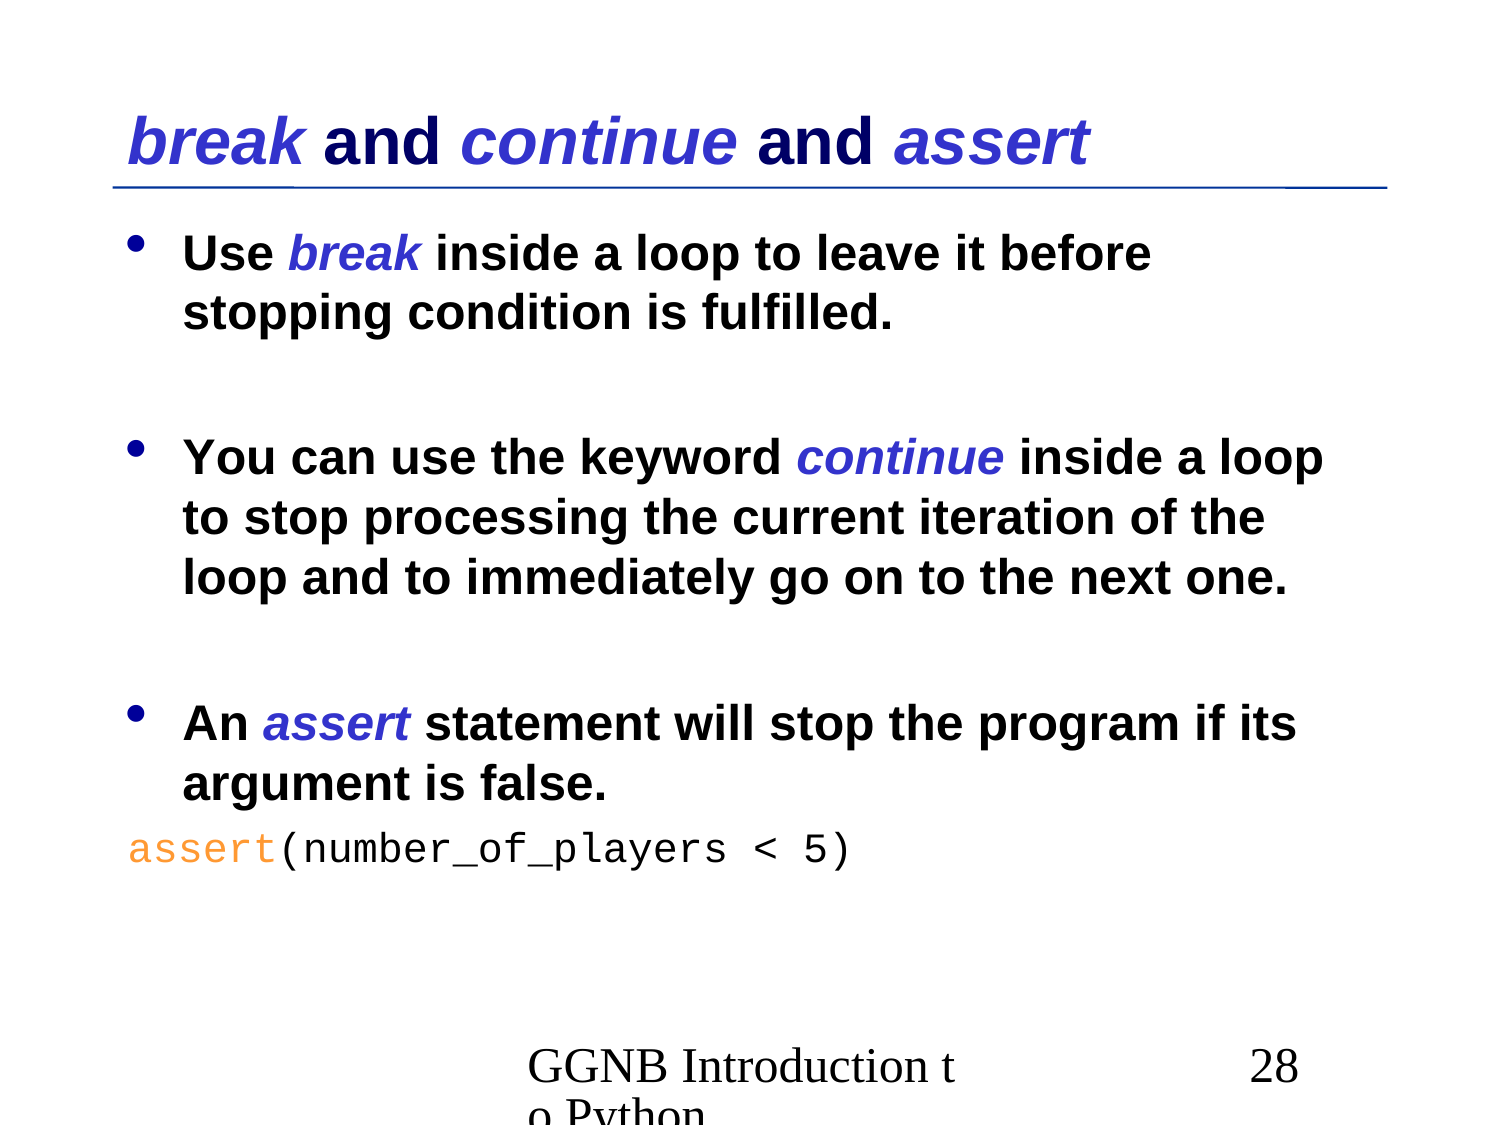

# break and continue and assert
Use break inside a loop to leave it before stopping condition is fulfilled.
You can use the keyword continue inside a loop to stop processing the current iteration of the loop and to immediately go on to the next one.
An assert statement will stop the program if its argument is false.
assert(number_of_players < 5)
28
GGNB Introduction to Python